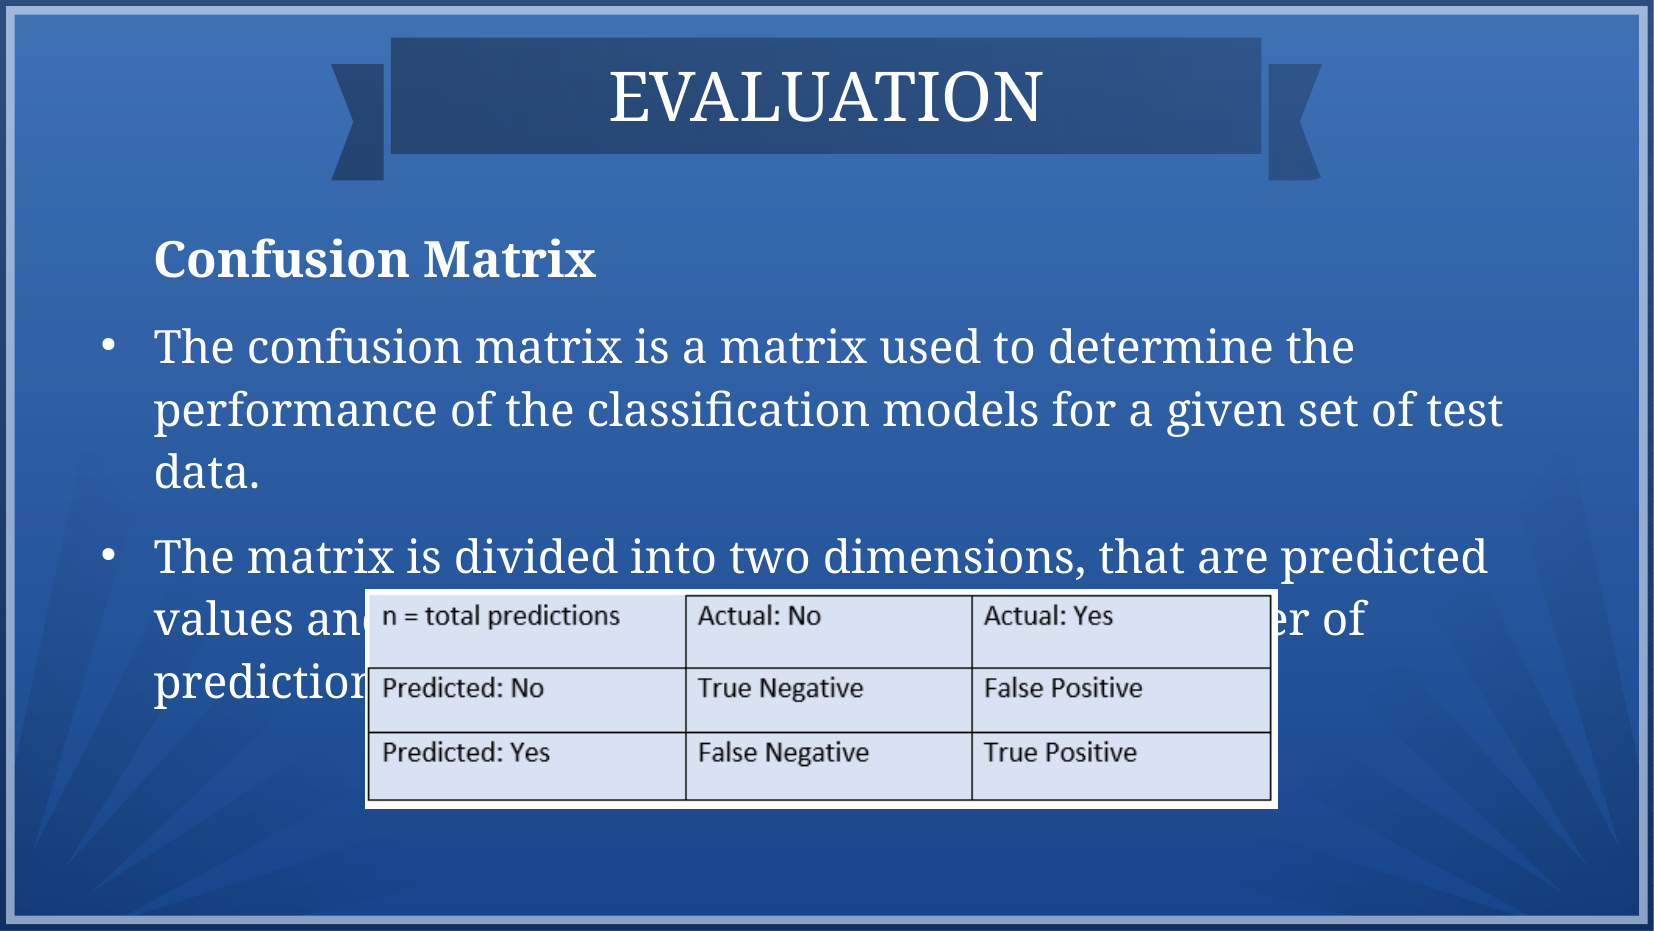

# EVALUATION
Confusion Matrix
The confusion matrix is a matrix used to determine the performance of the classification models for a given set of test data.
The matrix is divided into two dimensions, that are predicted values and actual values along with the total number of predictions.